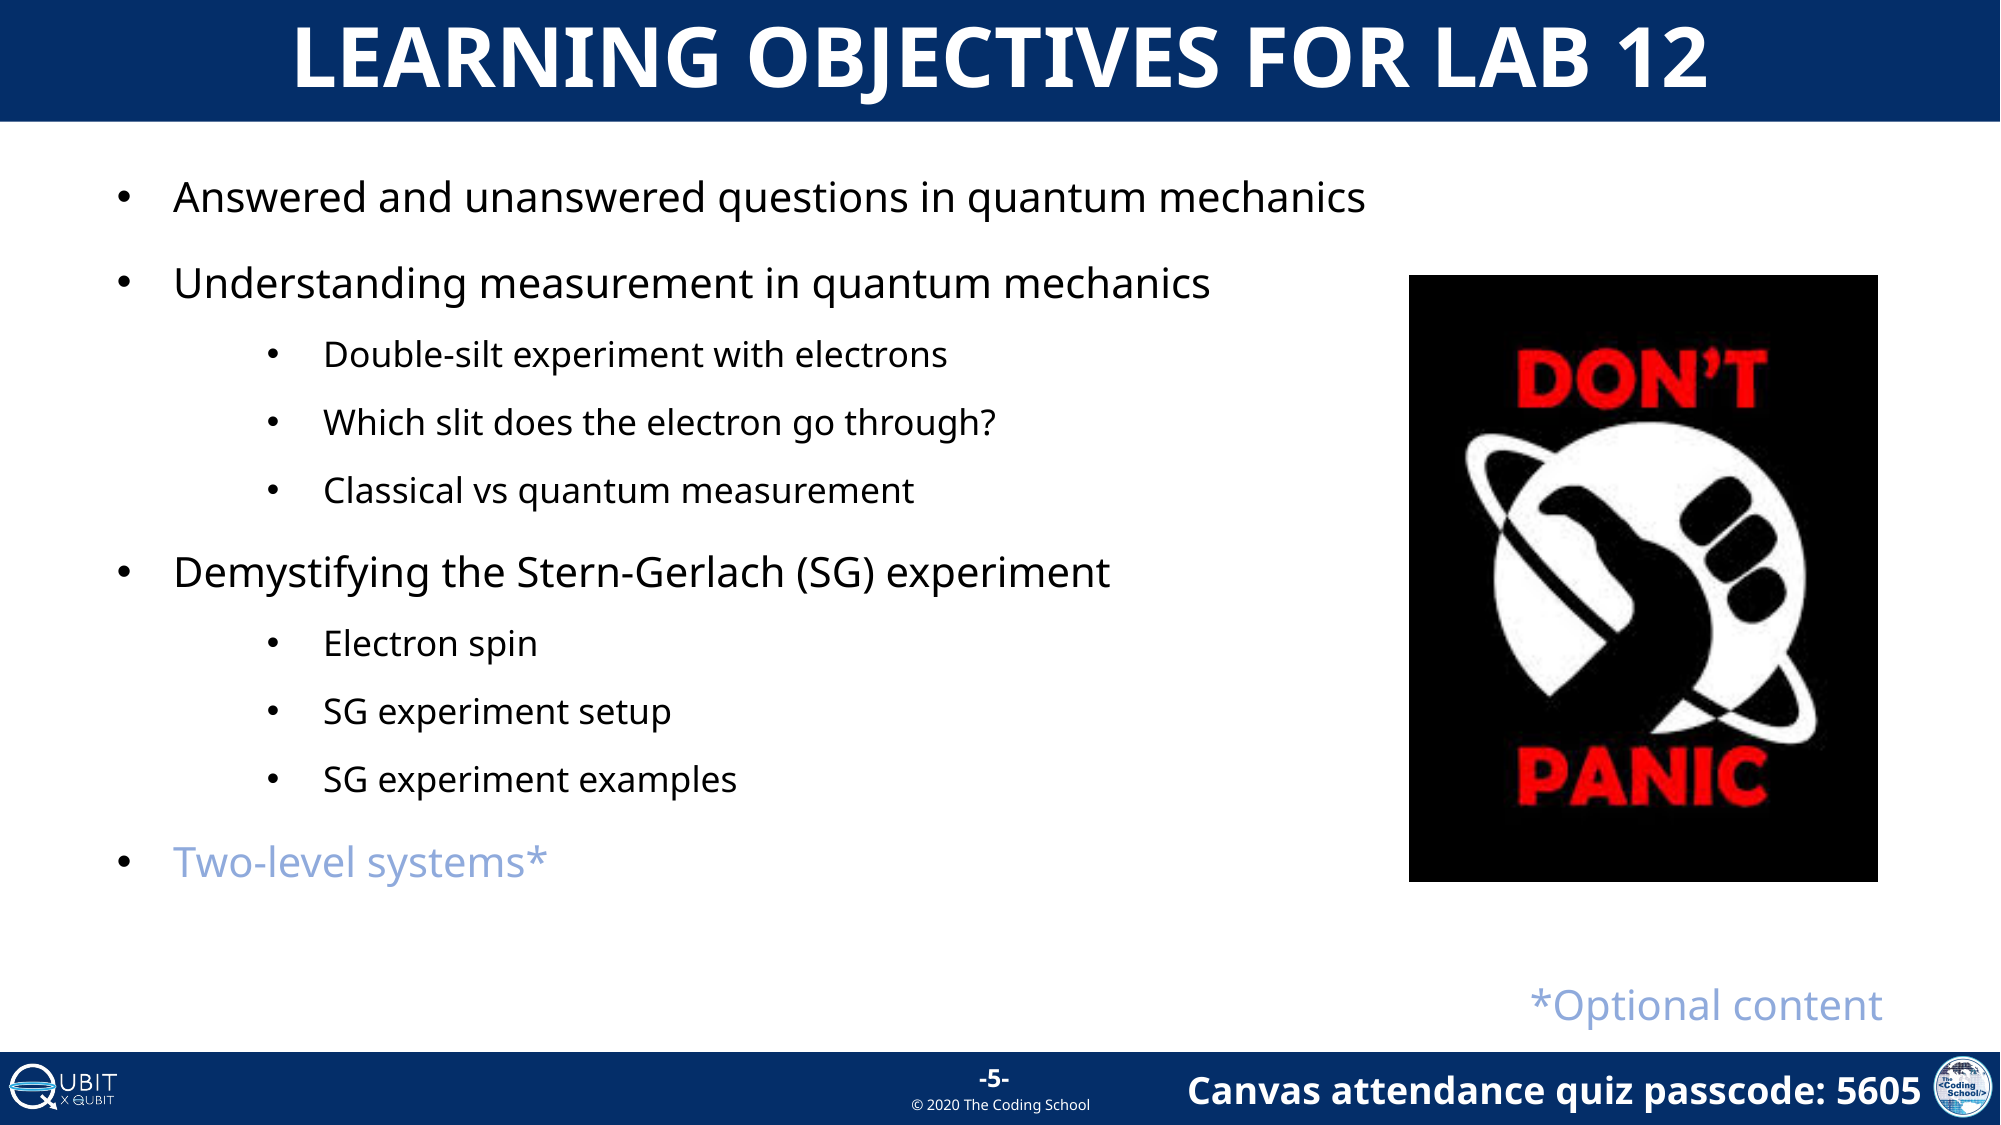

# Learning objectives FOR LAB 12
Answered and unanswered questions in quantum mechanics
Understanding measurement in quantum mechanics
Double-silt experiment with electrons
Which slit does the electron go through?
Classical vs quantum measurement
Demystifying the Stern-Gerlach (SG) experiment
Electron spin
SG experiment setup
SG experiment examples
Two-level systems*
*Optional content
-5-